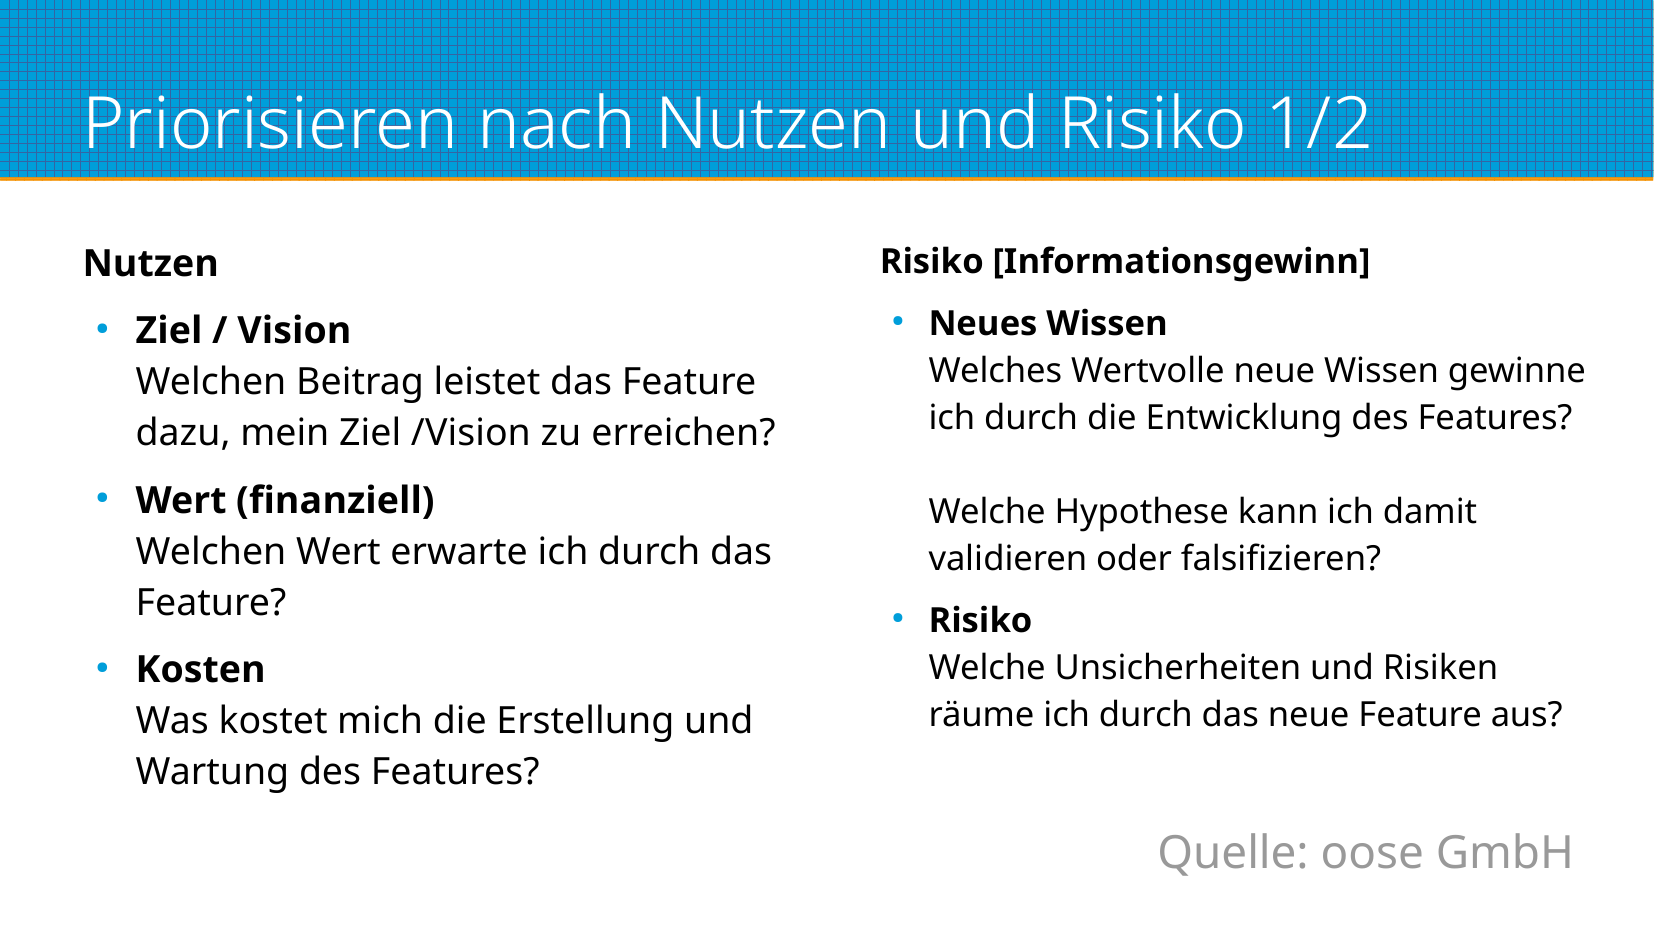

# Priorisieren nach Nutzen und Risiko 1/2
Nutzen
Ziel / Vision
Welchen Beitrag leistet das Feature dazu, mein Ziel /Vision zu erreichen?
Wert (finanziell)
Welchen Wert erwarte ich durch das Feature?
Kosten
Was kostet mich die Erstellung und Wartung des Features?
Risiko [Informationsgewinn]
Neues Wissen
Welches Wertvolle neue Wissen gewinne ich durch die Entwicklung des Features?
Welche Hypothese kann ich damit validieren oder falsifizieren?
Risiko
Welche Unsicherheiten und Risiken räume ich durch das neue Feature aus?
Quelle: oose GmbH